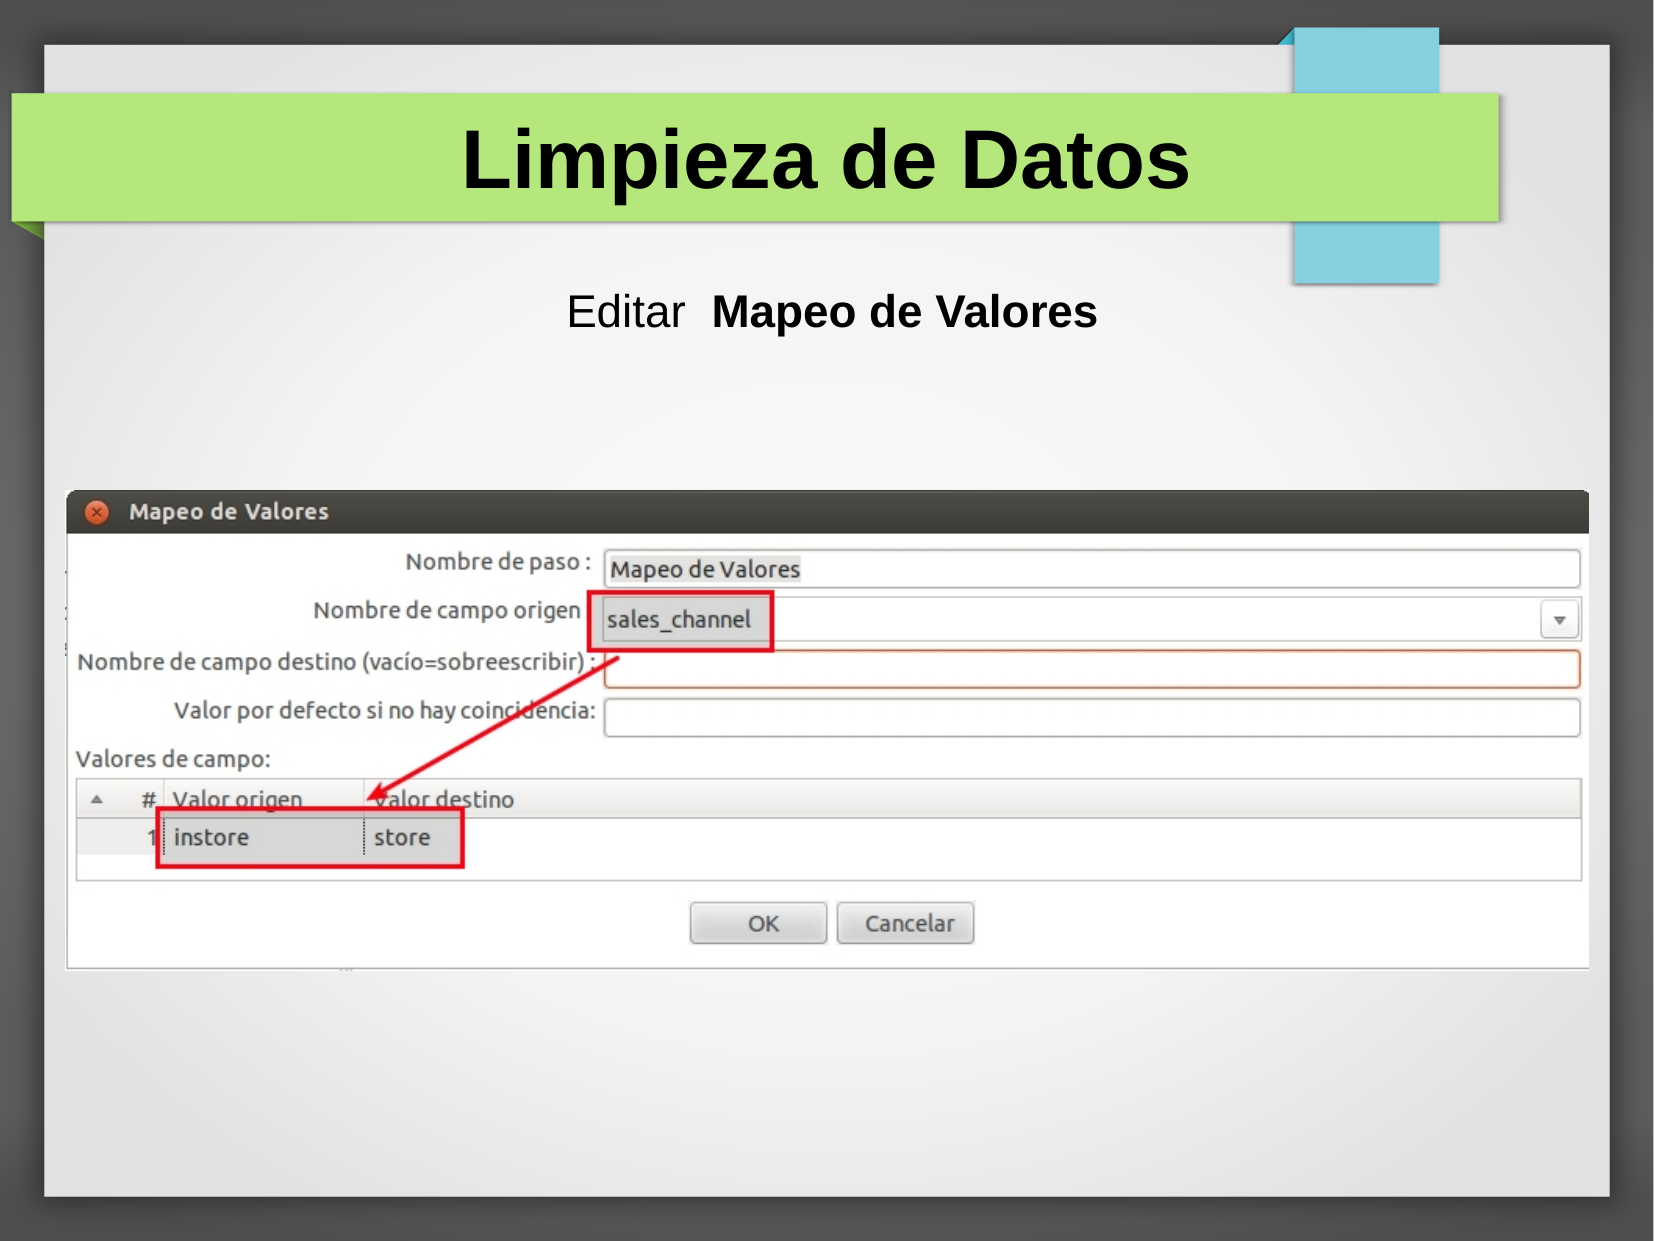

# Limpieza de Datos
Editar Mapeo de Valores